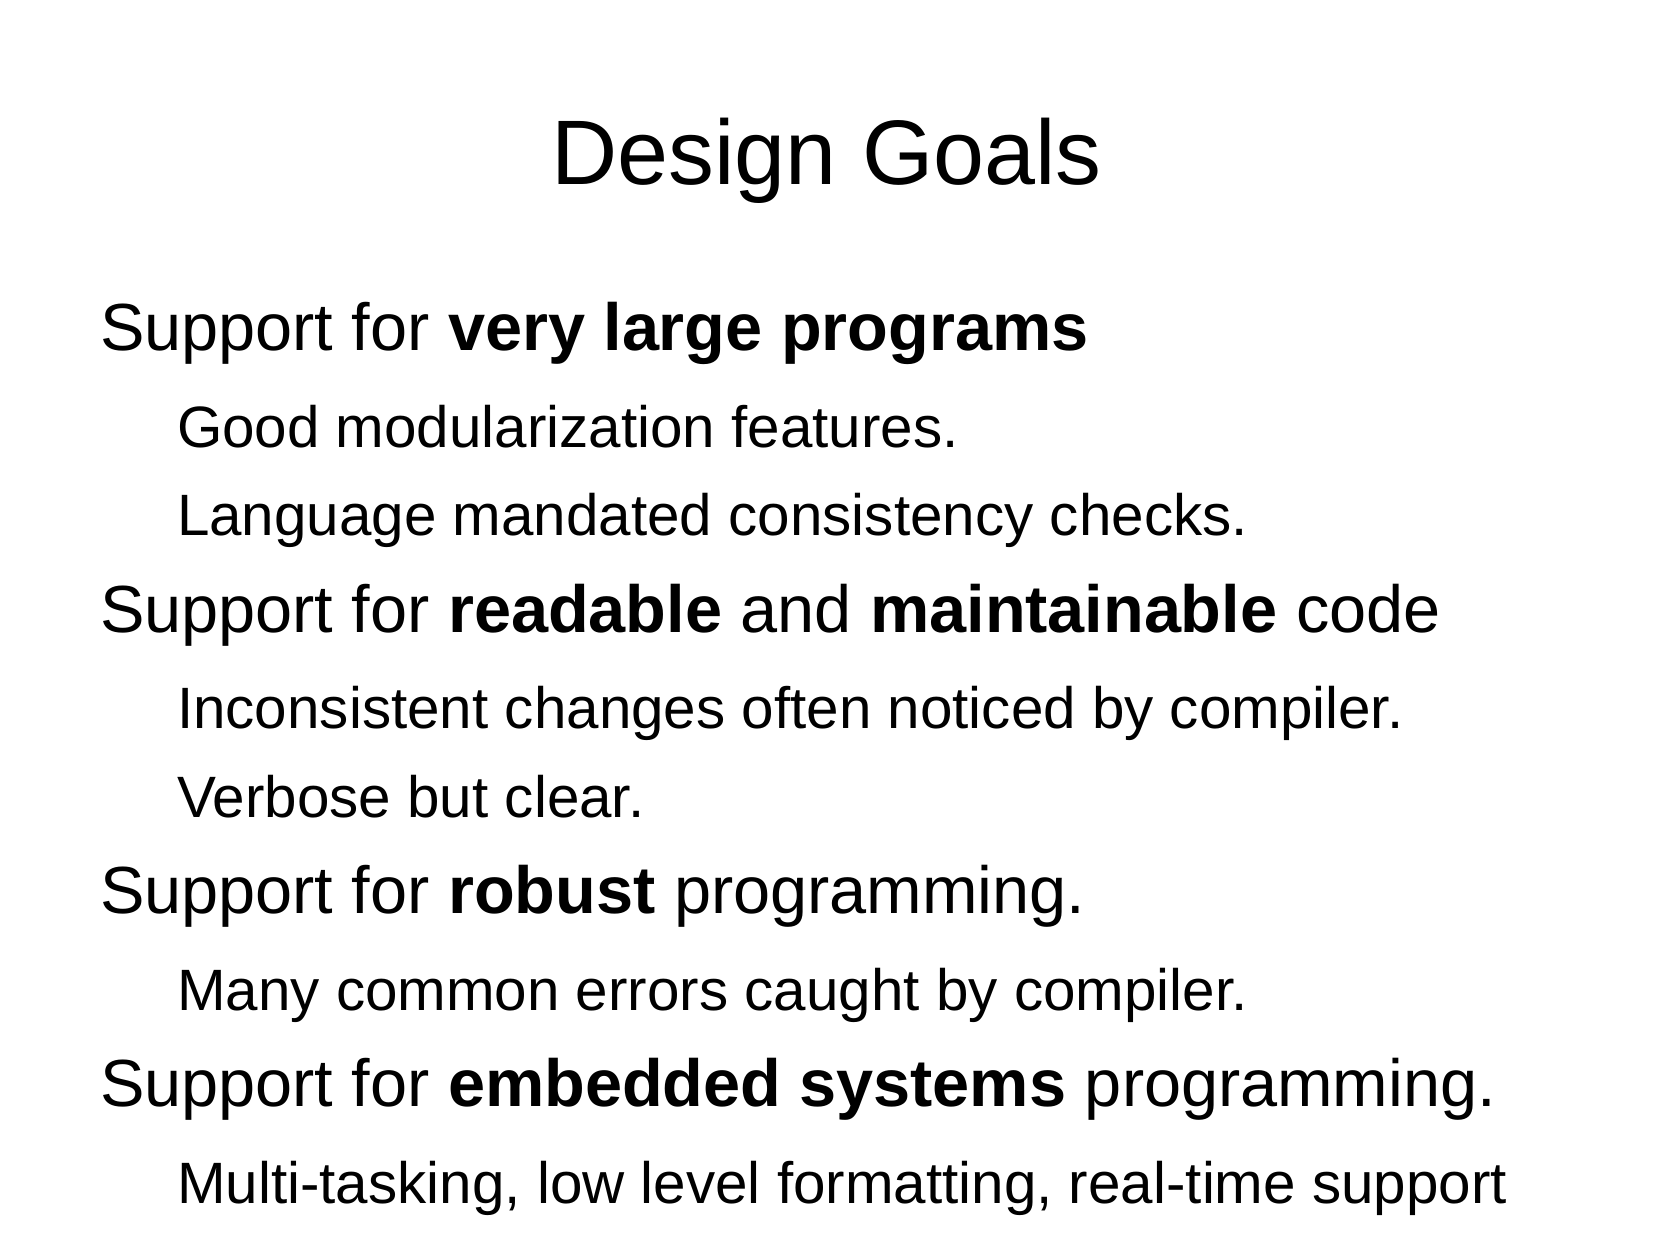

# Design Goals
Support for very large programs
Good modularization features.
Language mandated consistency checks.
Support for readable and maintainable code
Inconsistent changes often noticed by compiler.
Verbose but clear.
Support for robust programming.
Many common errors caught by compiler.
Support for embedded systems programming.
Multi-tasking, low level formatting, real-time support